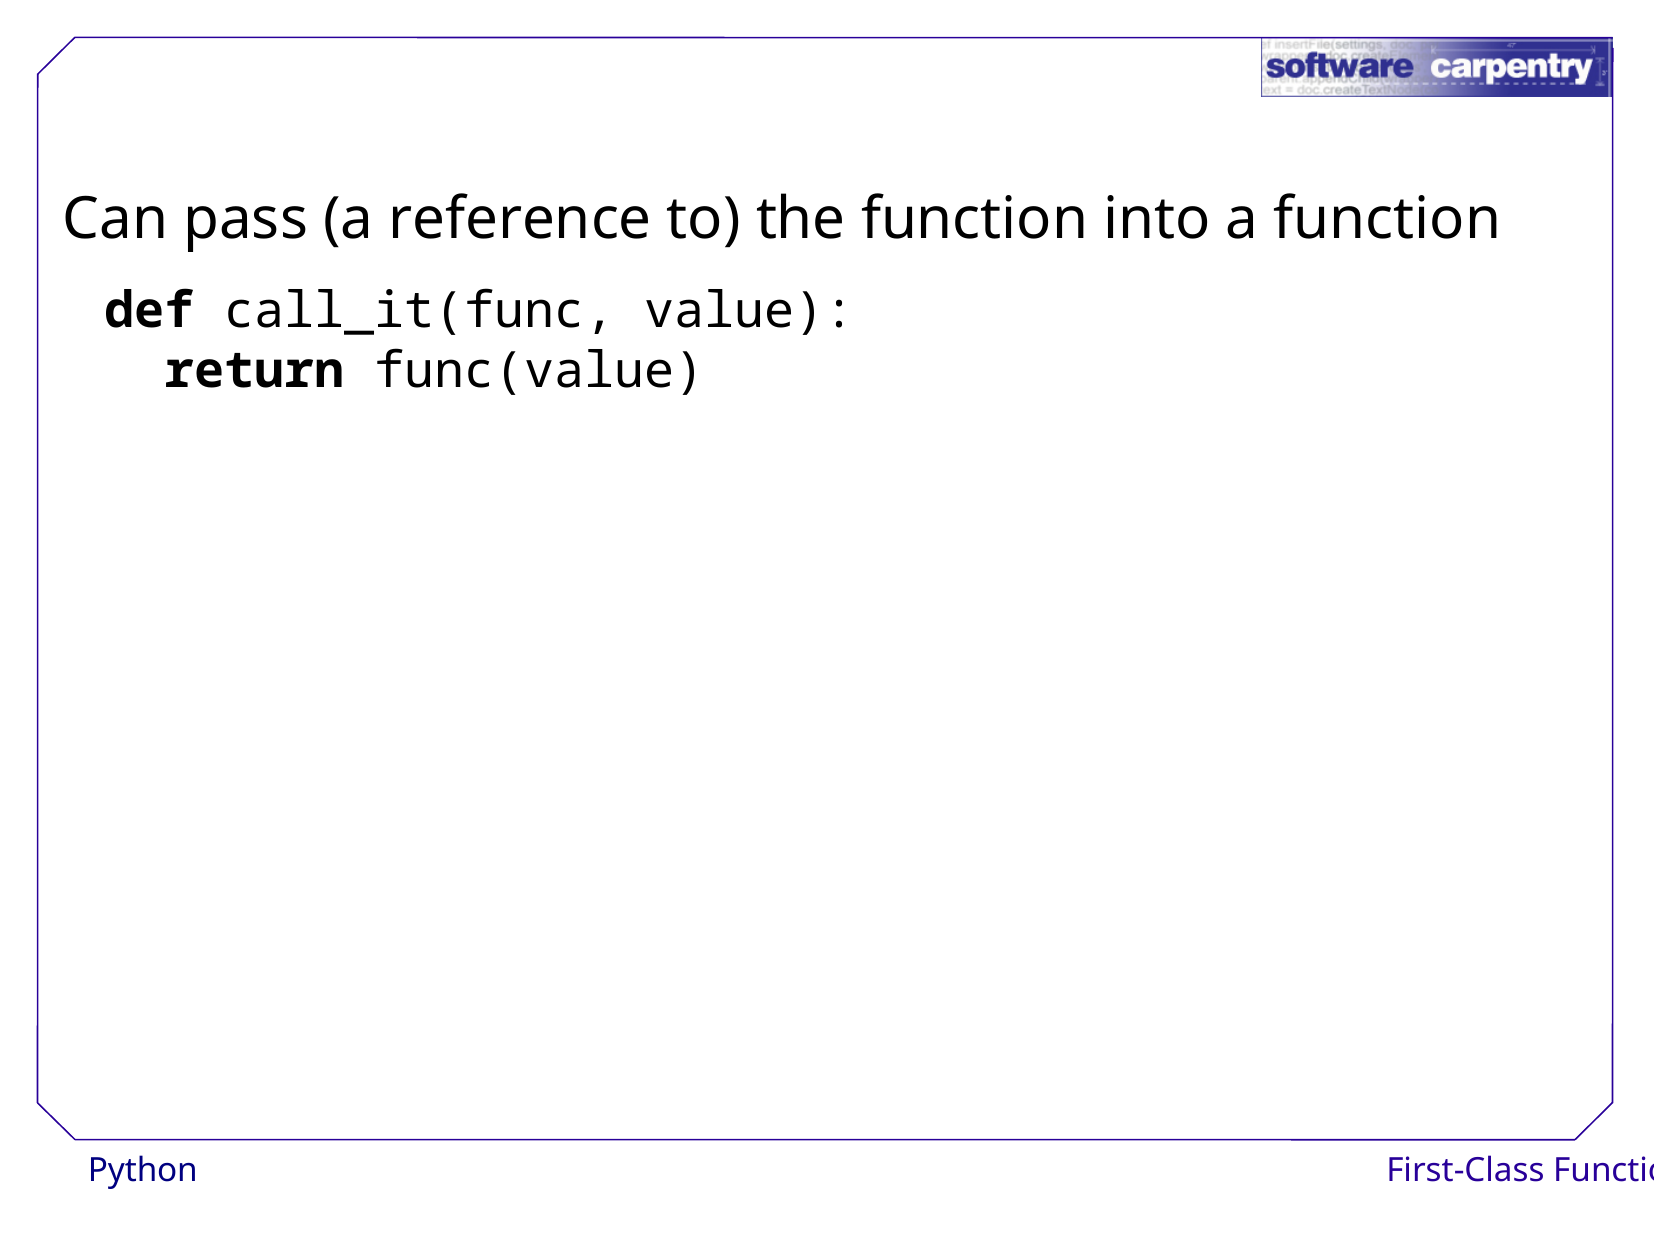

Can pass (a reference to) the function into a function
def call_it(func, value):
 return func(value)